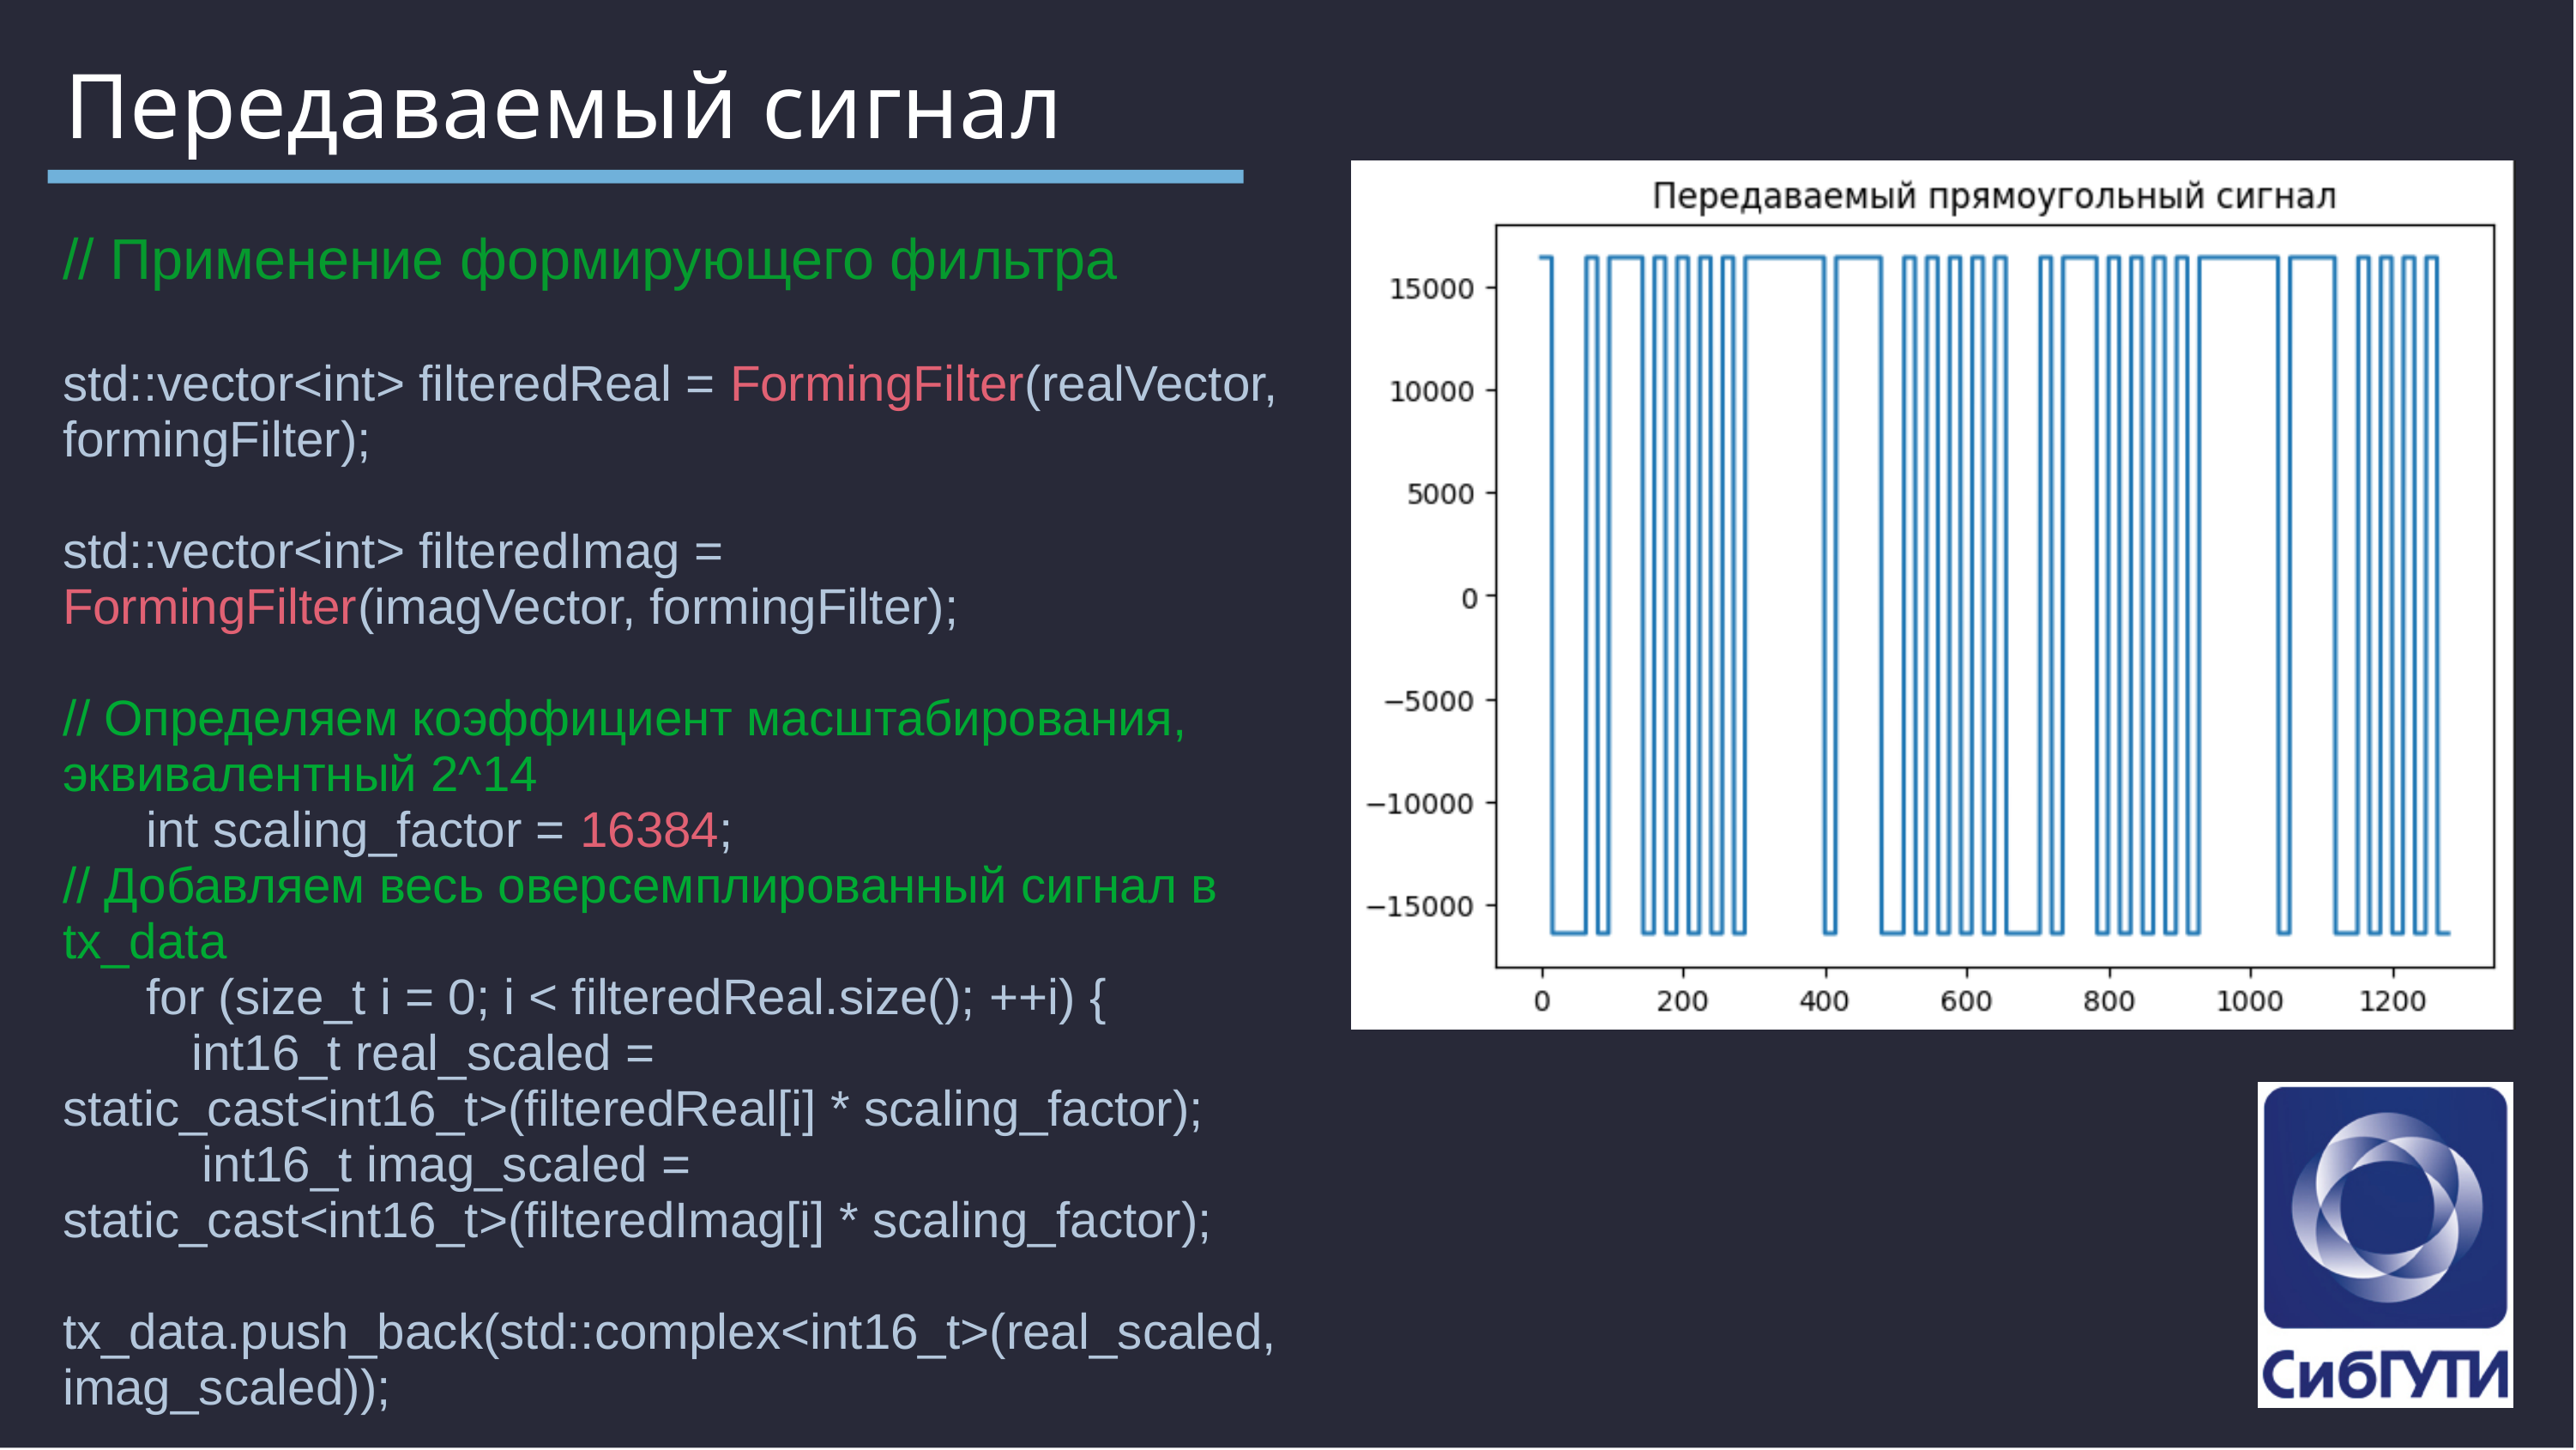

# Передаваемый сигнал
// Применение формирующего фильтра
std::vector<int> filteredReal = FormingFilter(realVector, formingFilter);
std::vector<int> filteredImag = FormingFilter(imagVector, formingFilter);
// Определяем коэффициент масштабирования, эквивалентный 2^14
 int scaling_factor = 16384;
// Добавляем весь оверсемплированный сигнал в tx_data
 for (size_t i = 0; i < filteredReal.size(); ++i) {
	int16_t real_scaled = static_cast<int16_t>(filteredReal[i] * scaling_factor);
 int16_t imag_scaled = static_cast<int16_t>(filteredImag[i] * scaling_factor);
 tx_data.push_back(std::complex<int16_t>(real_scaled, imag_scaled));